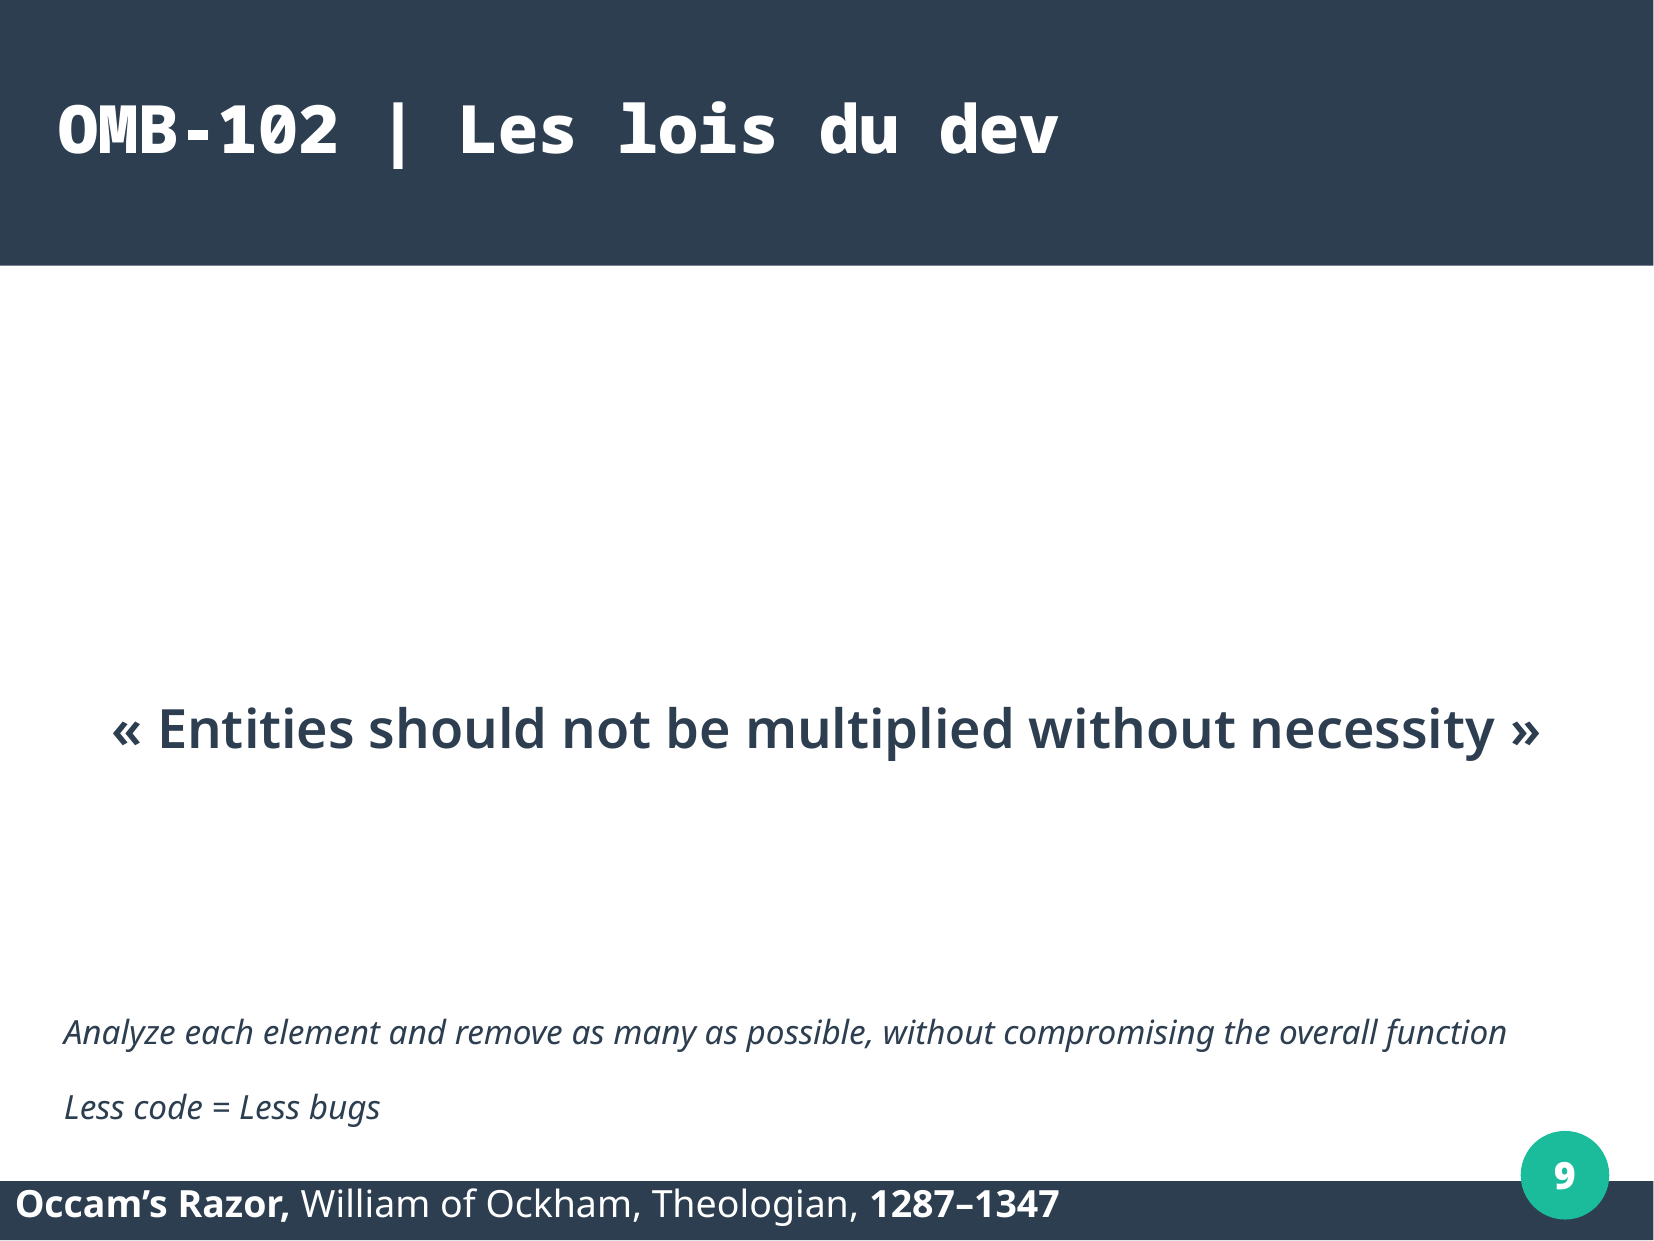

# OMB-102 | Les lois du dev
« Entities should not be multiplied without necessity »
Analyze each element and remove as many as possible, without compromising the overall function
Less code = Less bugs
9
Occam’s Razor, William of Ockham, Theologian, 1287–1347